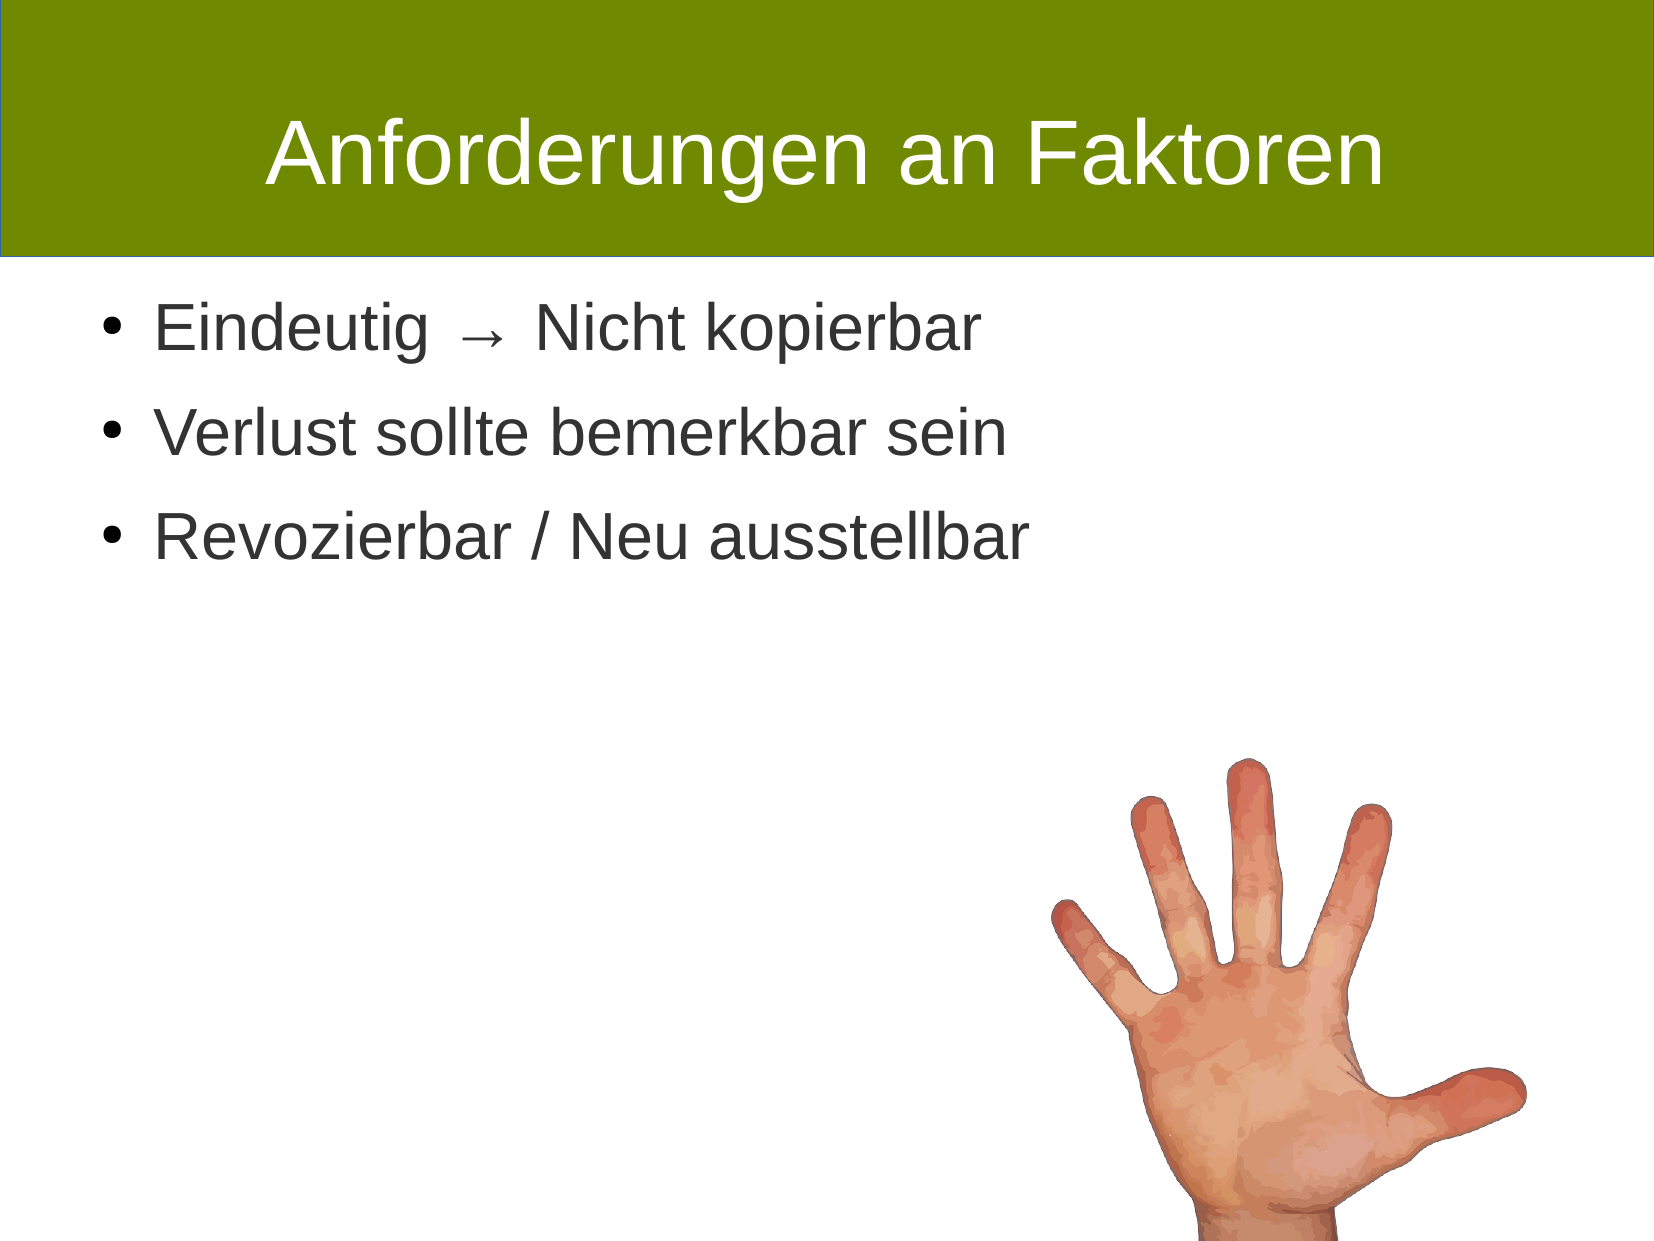

# Anforderungen an Faktoren
Eindeutig → Nicht kopierbar
Verlust sollte bemerkbar sein
Revozierbar / Neu ausstellbar